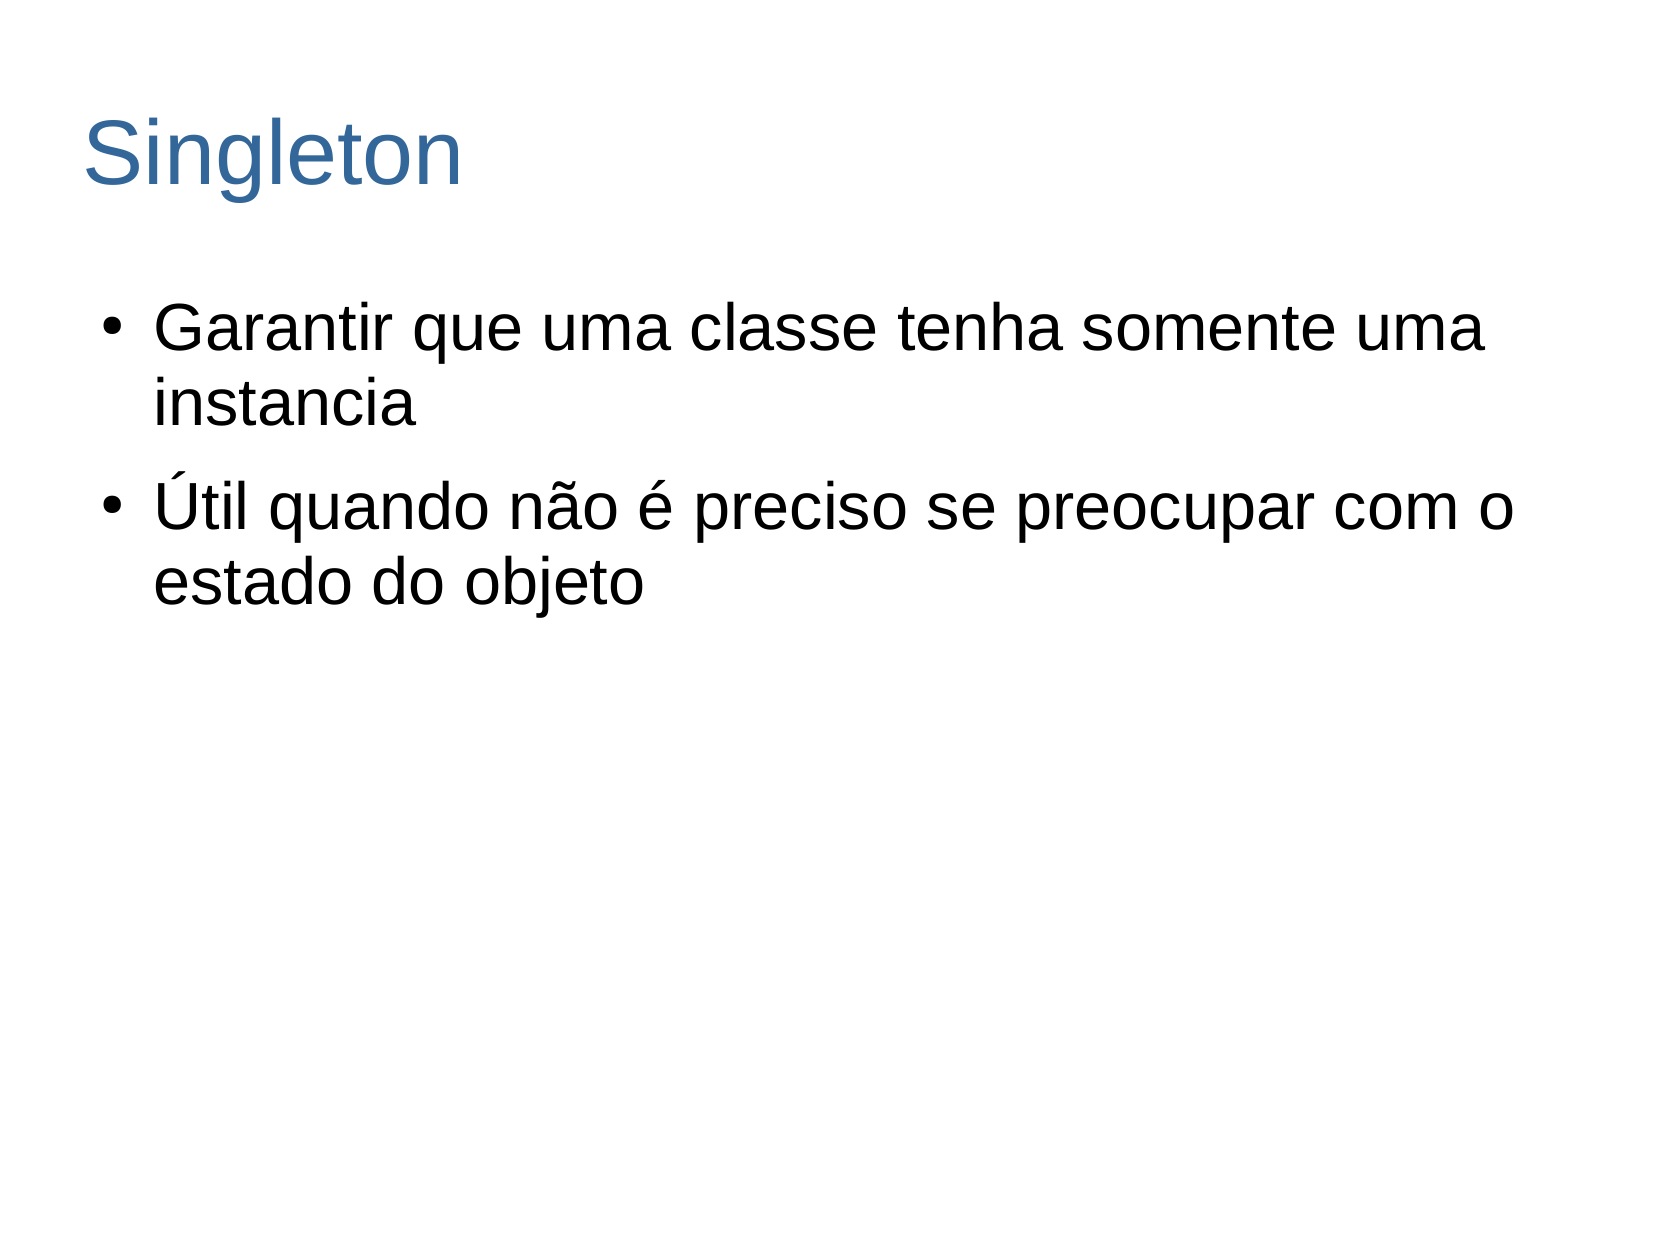

# Singleton
Garantir que uma classe tenha somente uma instancia
Útil quando não é preciso se preocupar com o estado do objeto